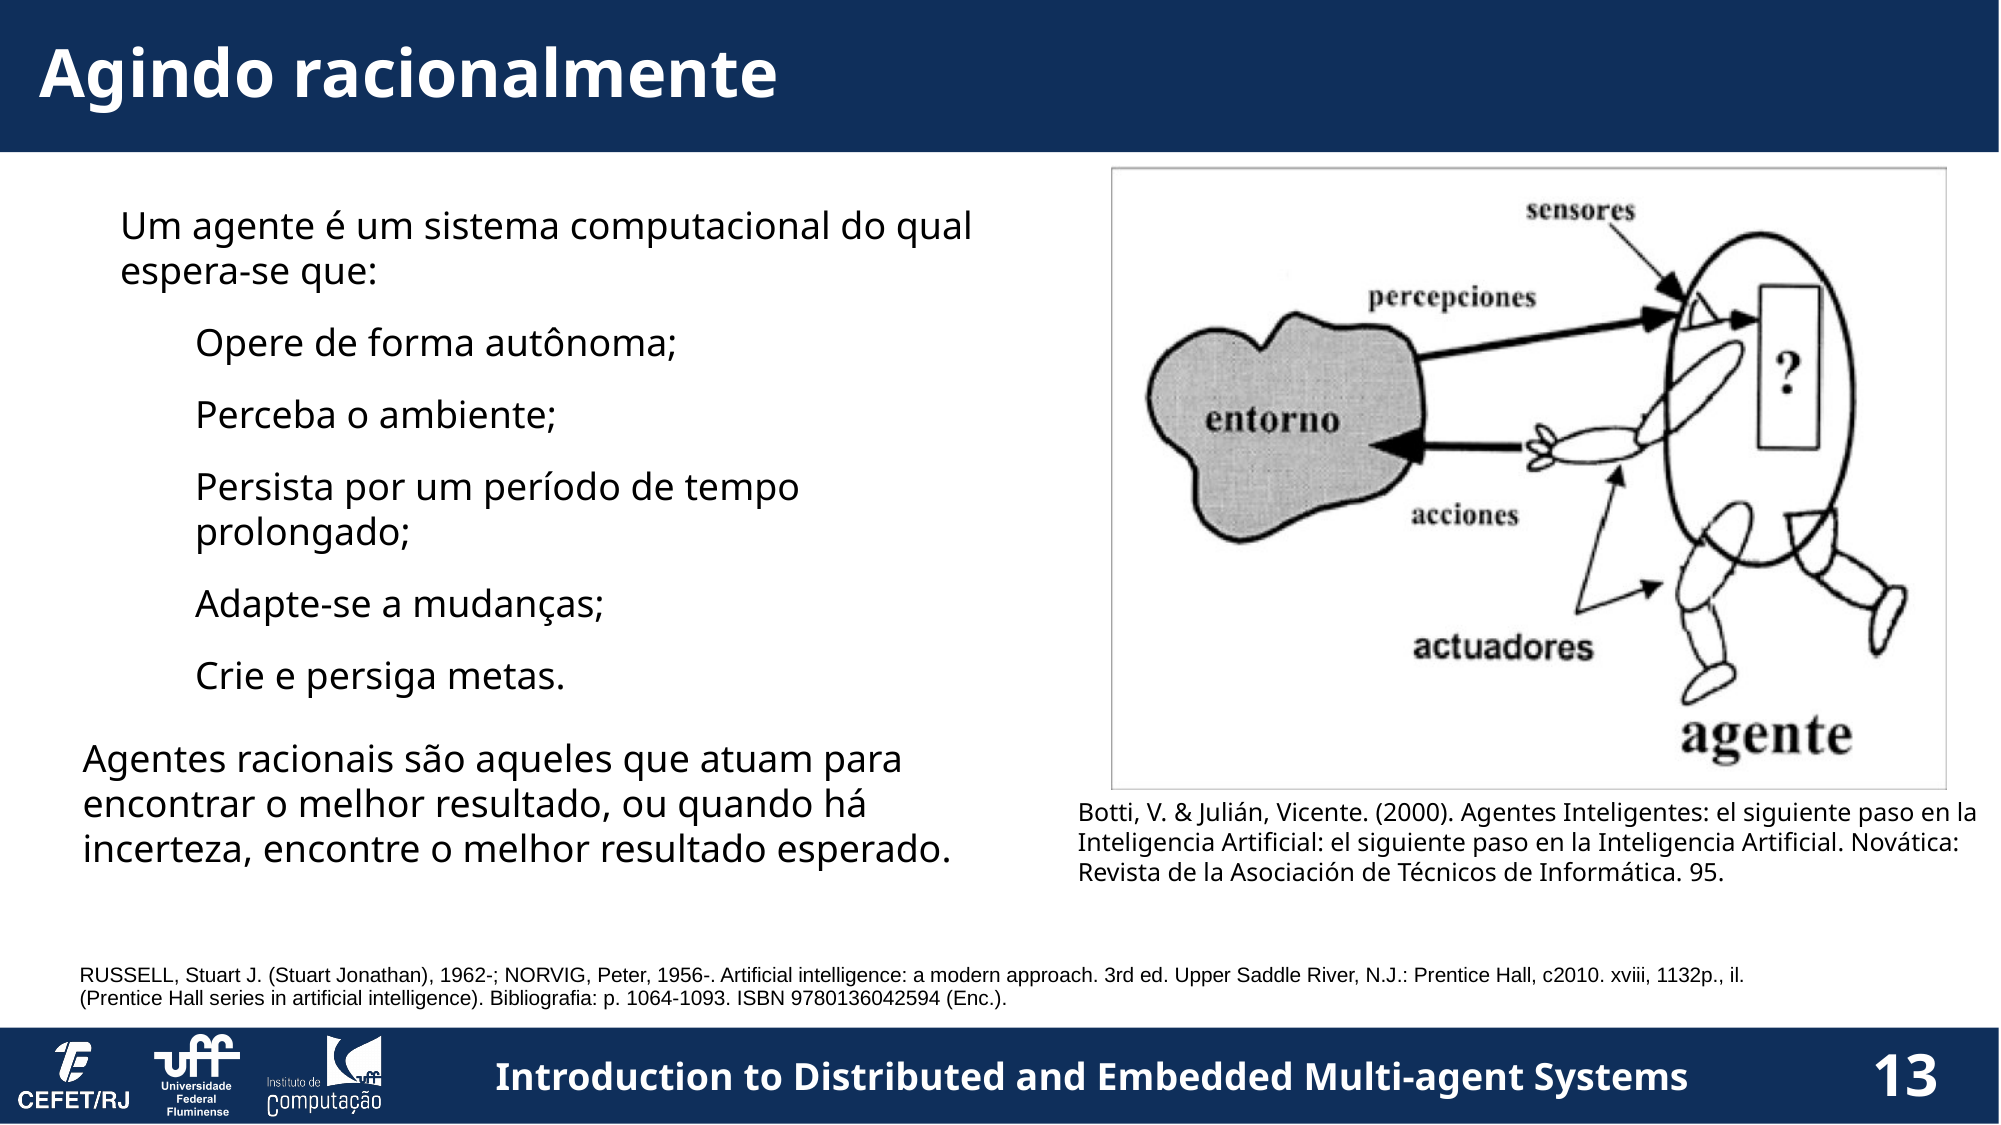

Agindo racionalmente
# Um agente é um sistema computacional do qual espera-se que:
Opere de forma autônoma;
Perceba o ambiente;
Persista por um período de tempo prolongado;
Adapte-se a mudanças;
Crie e persiga metas.
Agentes racionais são aqueles que atuam para encontrar o melhor resultado, ou quando há incerteza, encontre o melhor resultado esperado.
Botti, V. & Julián, Vicente. (2000). Agentes Inteligentes: el siguiente paso en la Inteligencia Artificial: el siguiente paso en la Inteligencia Artificial. Novática: Revista de la Asociación de Técnicos de Informática. 95.
RUSSELL, Stuart J. (Stuart Jonathan), 1962-; NORVIG, Peter, 1956-. Artificial intelligence: a modern approach. 3rd ed. Upper Saddle River, N.J.: Prentice Hall, c2010. xviii, 1132p., il. (Prentice Hall series in artificial intelligence). Bibliografia: p. 1064-1093. ISBN 9780136042594 (Enc.).